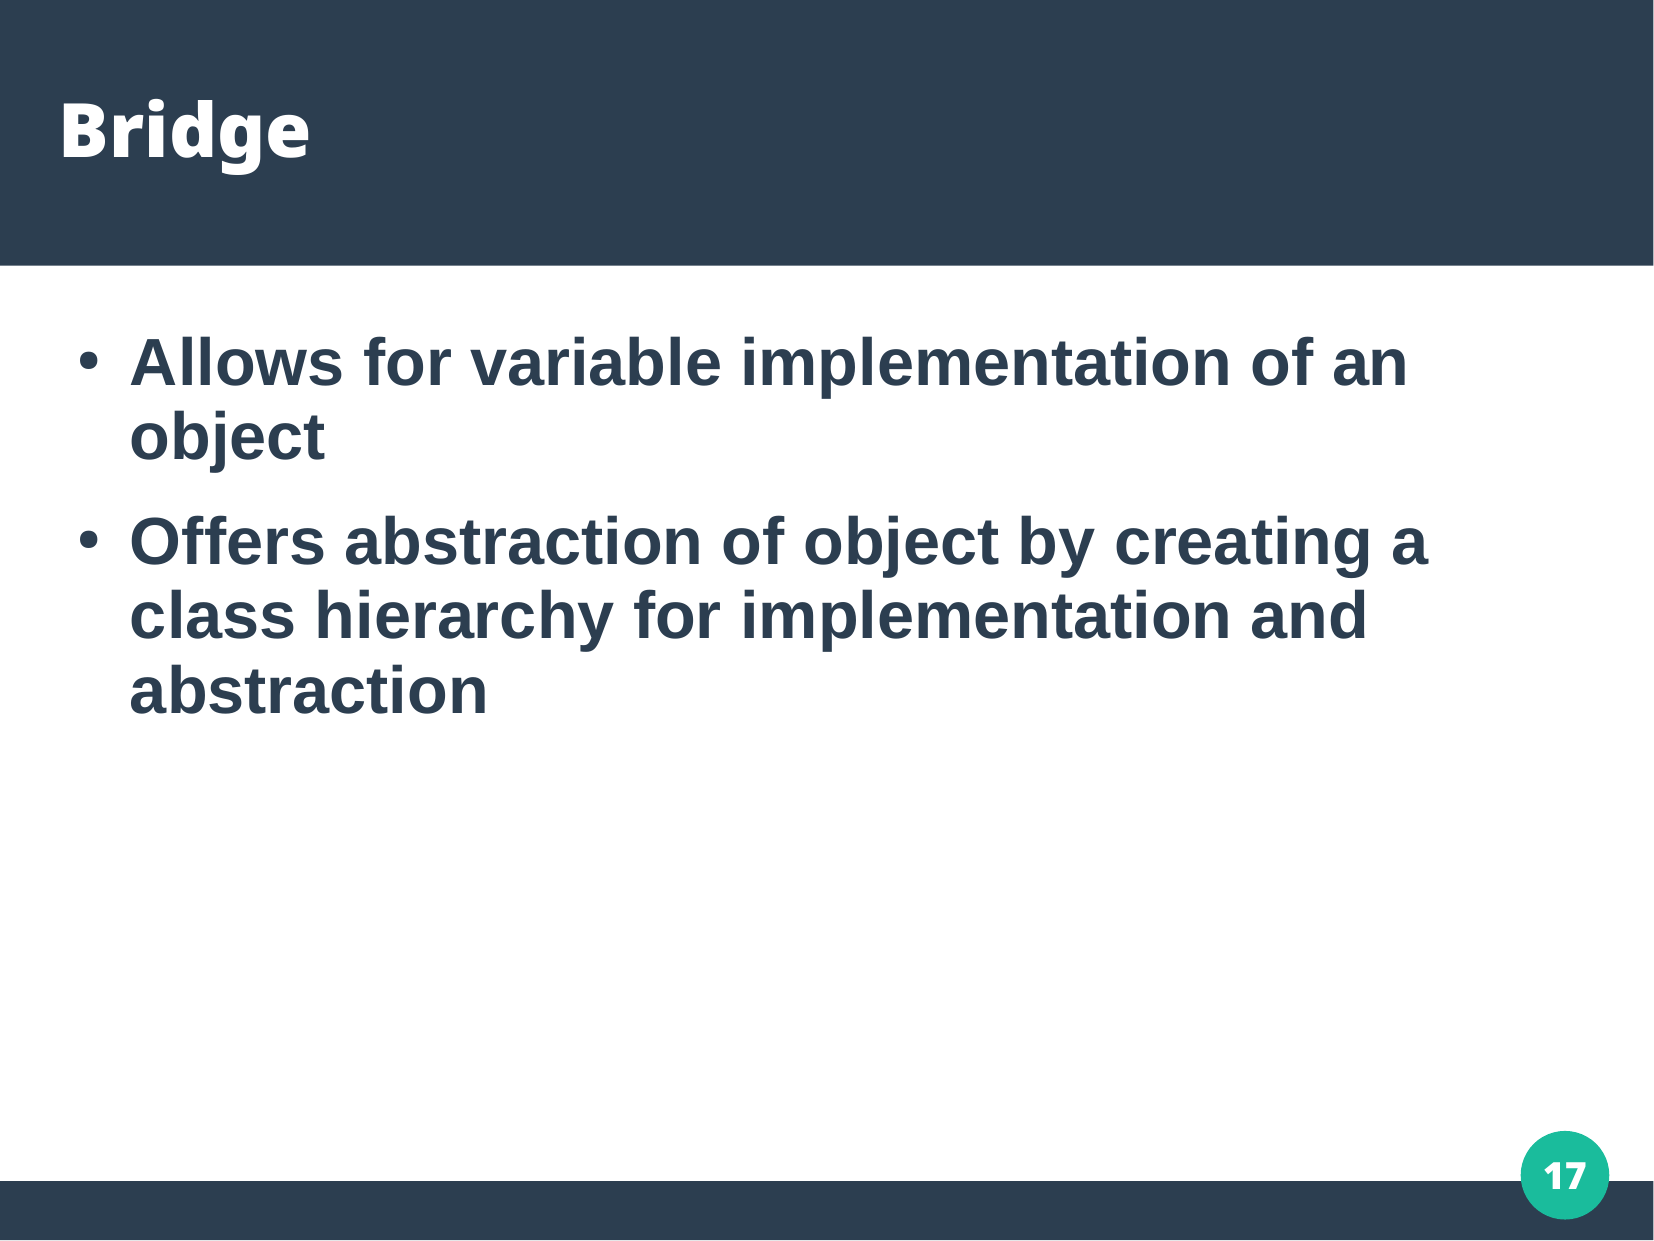

# Bridge
Allows for variable implementation of an object
Offers abstraction of object by creating a class hierarchy for implementation and abstraction
17